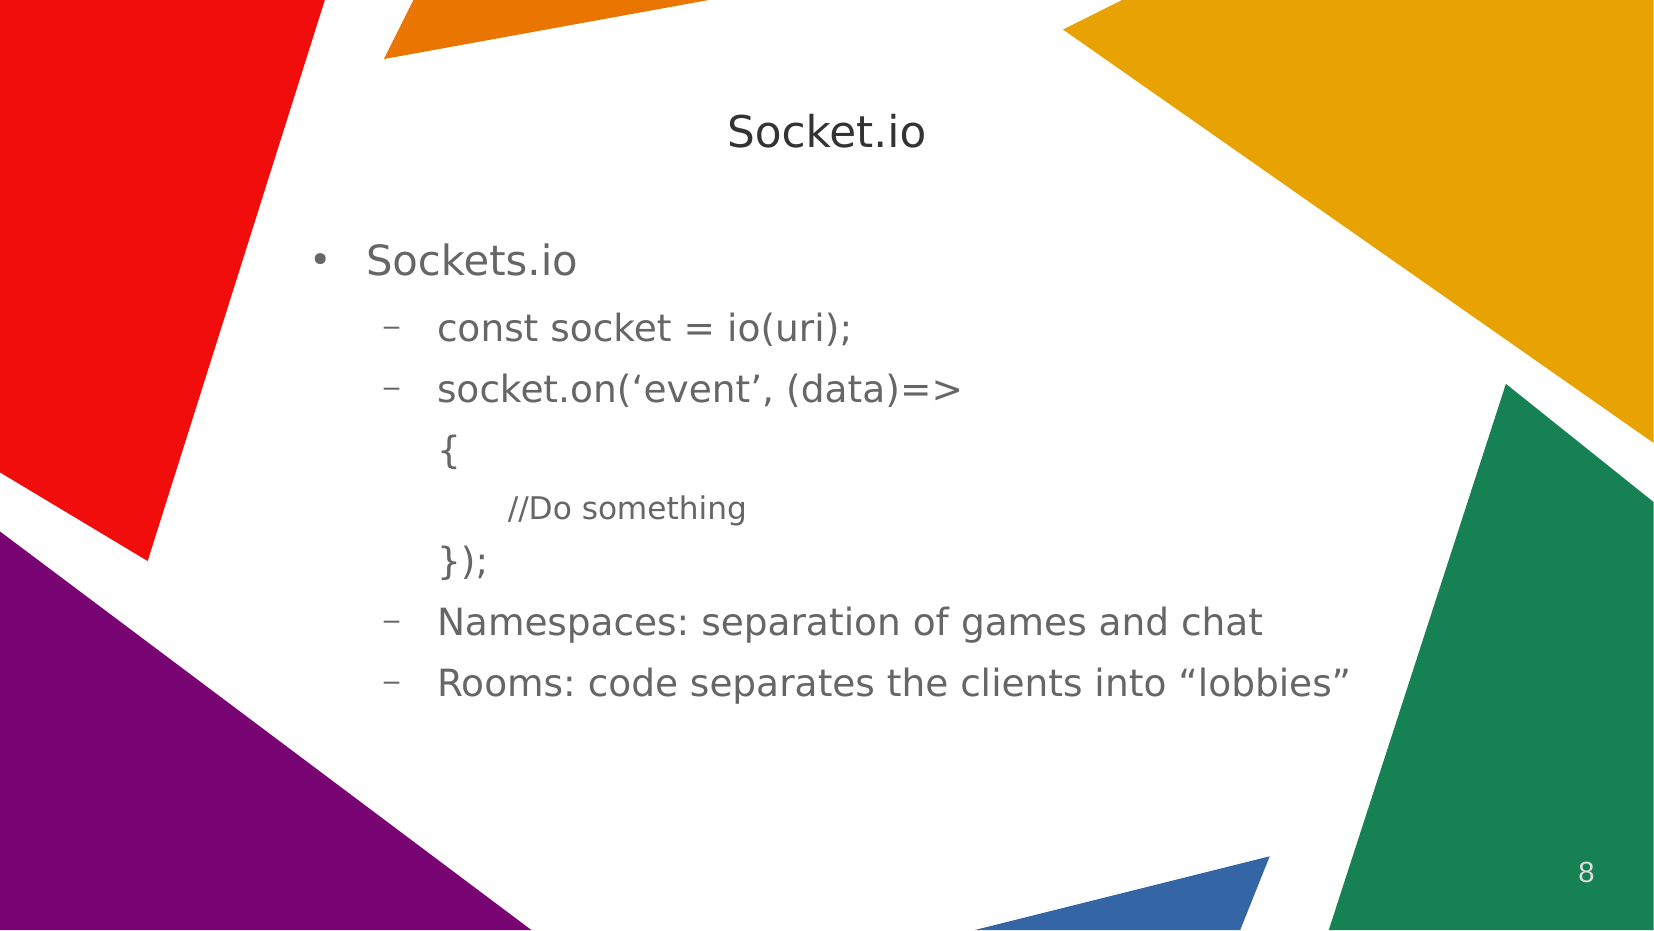

# Socket.io
Sockets.io
const socket = io(uri);
socket.on(‘event’, (data)=>
{
//Do something
});
Namespaces: separation of games and chat
Rooms: code separates the clients into “lobbies”
8